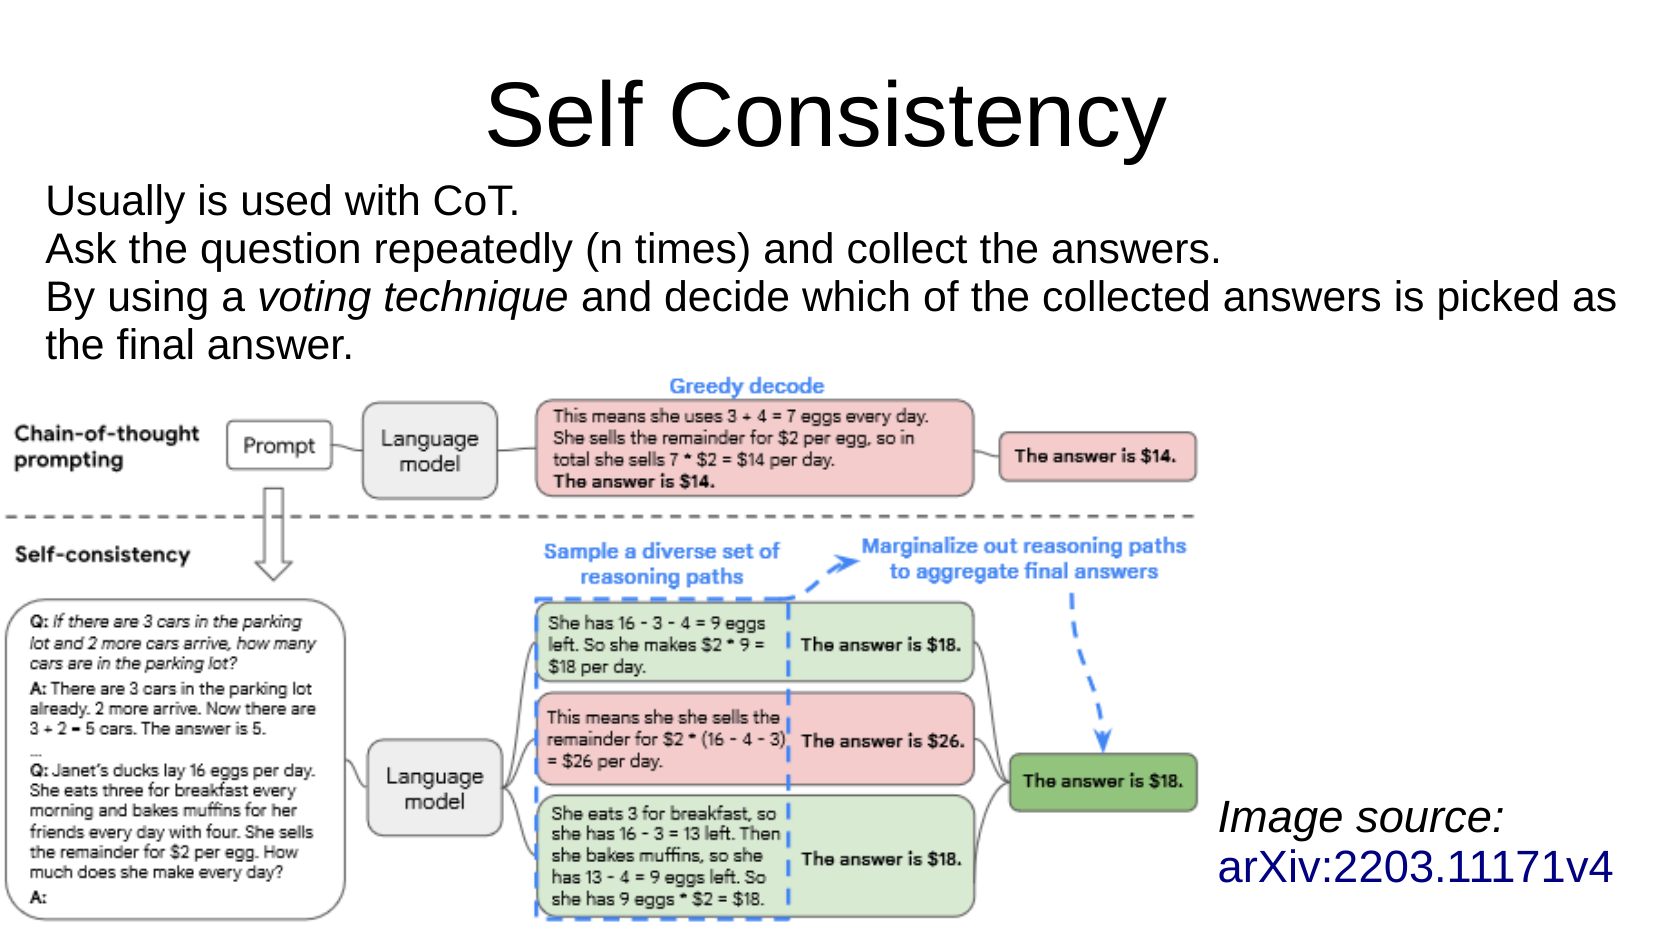

# Self Consistency
Usually is used with CoT.
Ask the question repeatedly (n times) and collect the answers.
By using a voting technique and decide which of the collected answers is picked as the final answer.
Image source: arXiv:2203.11171v4